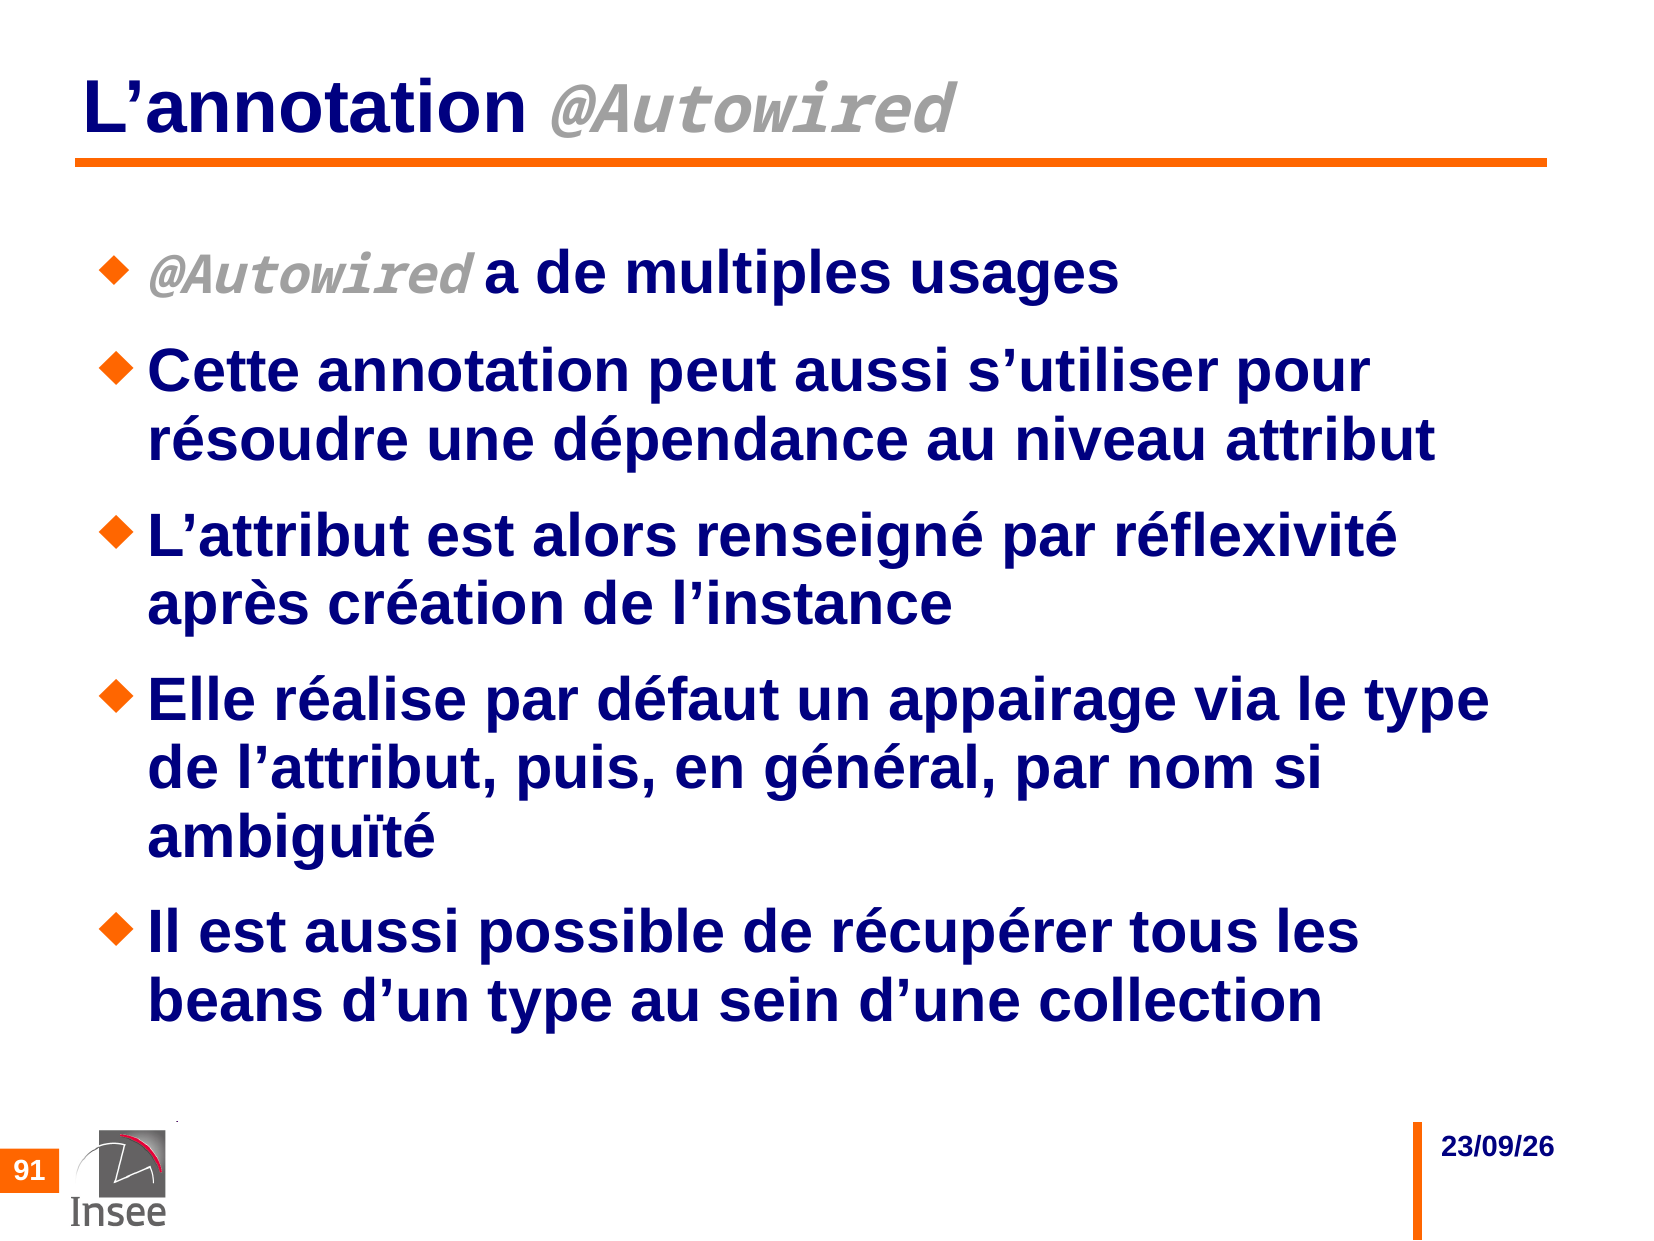

# L’annotation @Autowired
@Autowired a de multiples usages
Cette annotation peut aussi s’utiliser pour résoudre une dépendance au niveau attribut
L’attribut est alors renseigné par réflexivité après création de l’instance
Elle réalise par défaut un appairage via le type de l’attribut, puis, en général, par nom si ambiguïté
Il est aussi possible de récupérer tous les beans d’un type au sein d’une collection
91